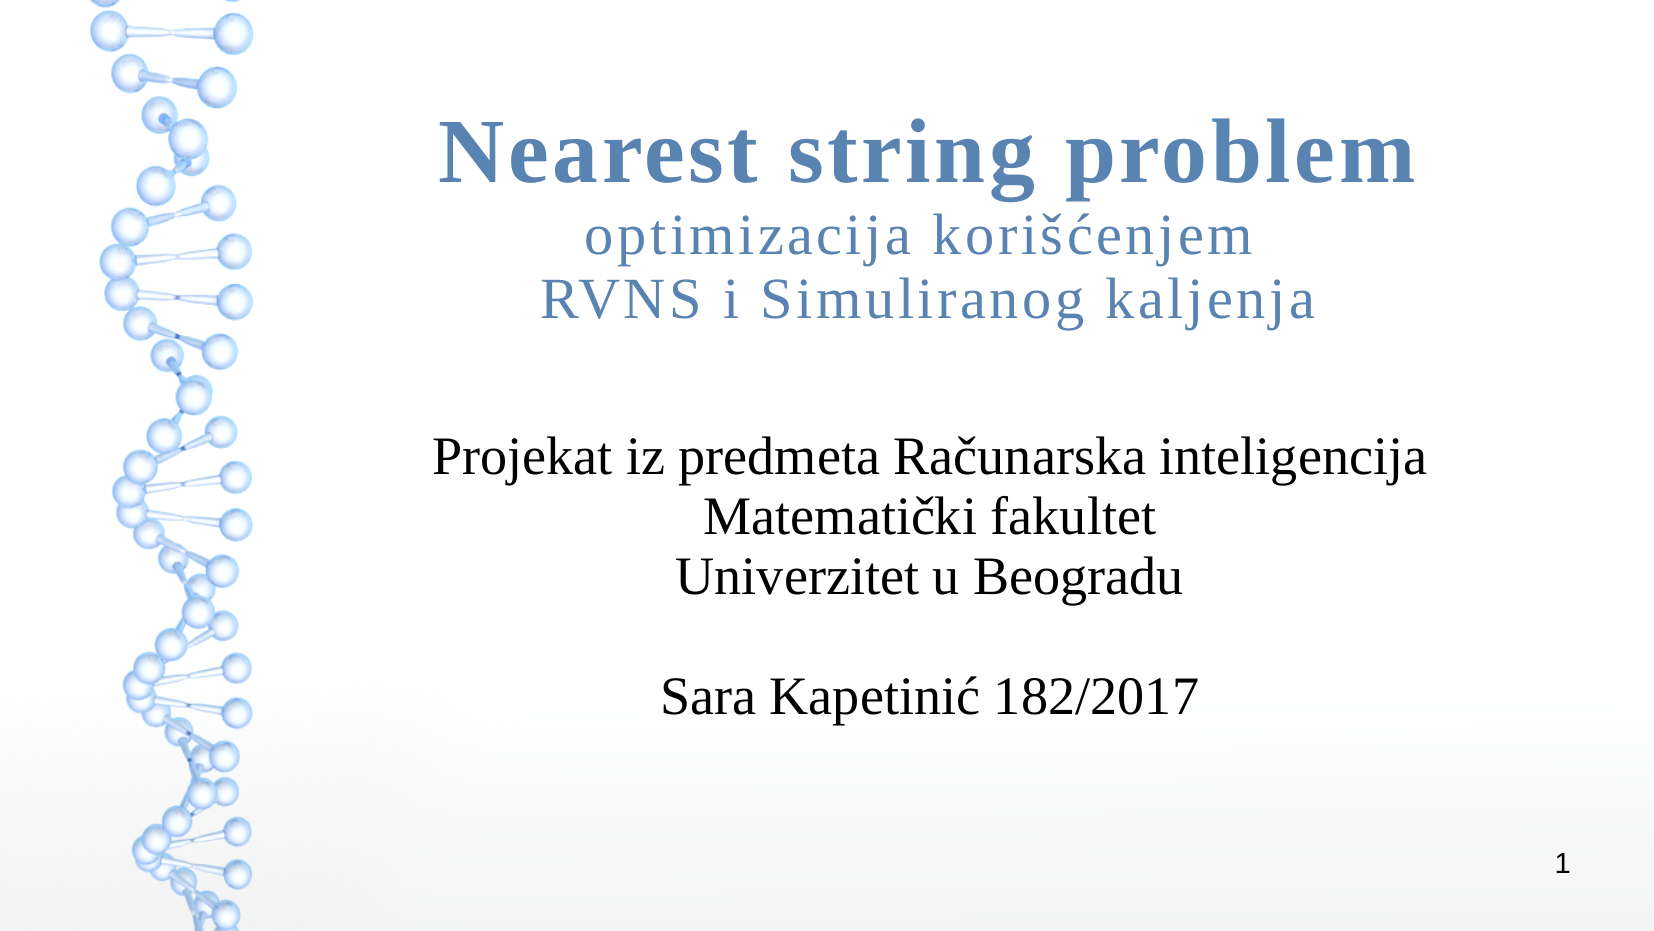

# Nearest string problem optimizacija korišćenjem RVNS i Simuliranog kaljenja
Projekat iz predmeta Računarska inteligencija
Matematički fakultet
Univerzitet u Beogradu
Sara Kapetinić 182/2017
1